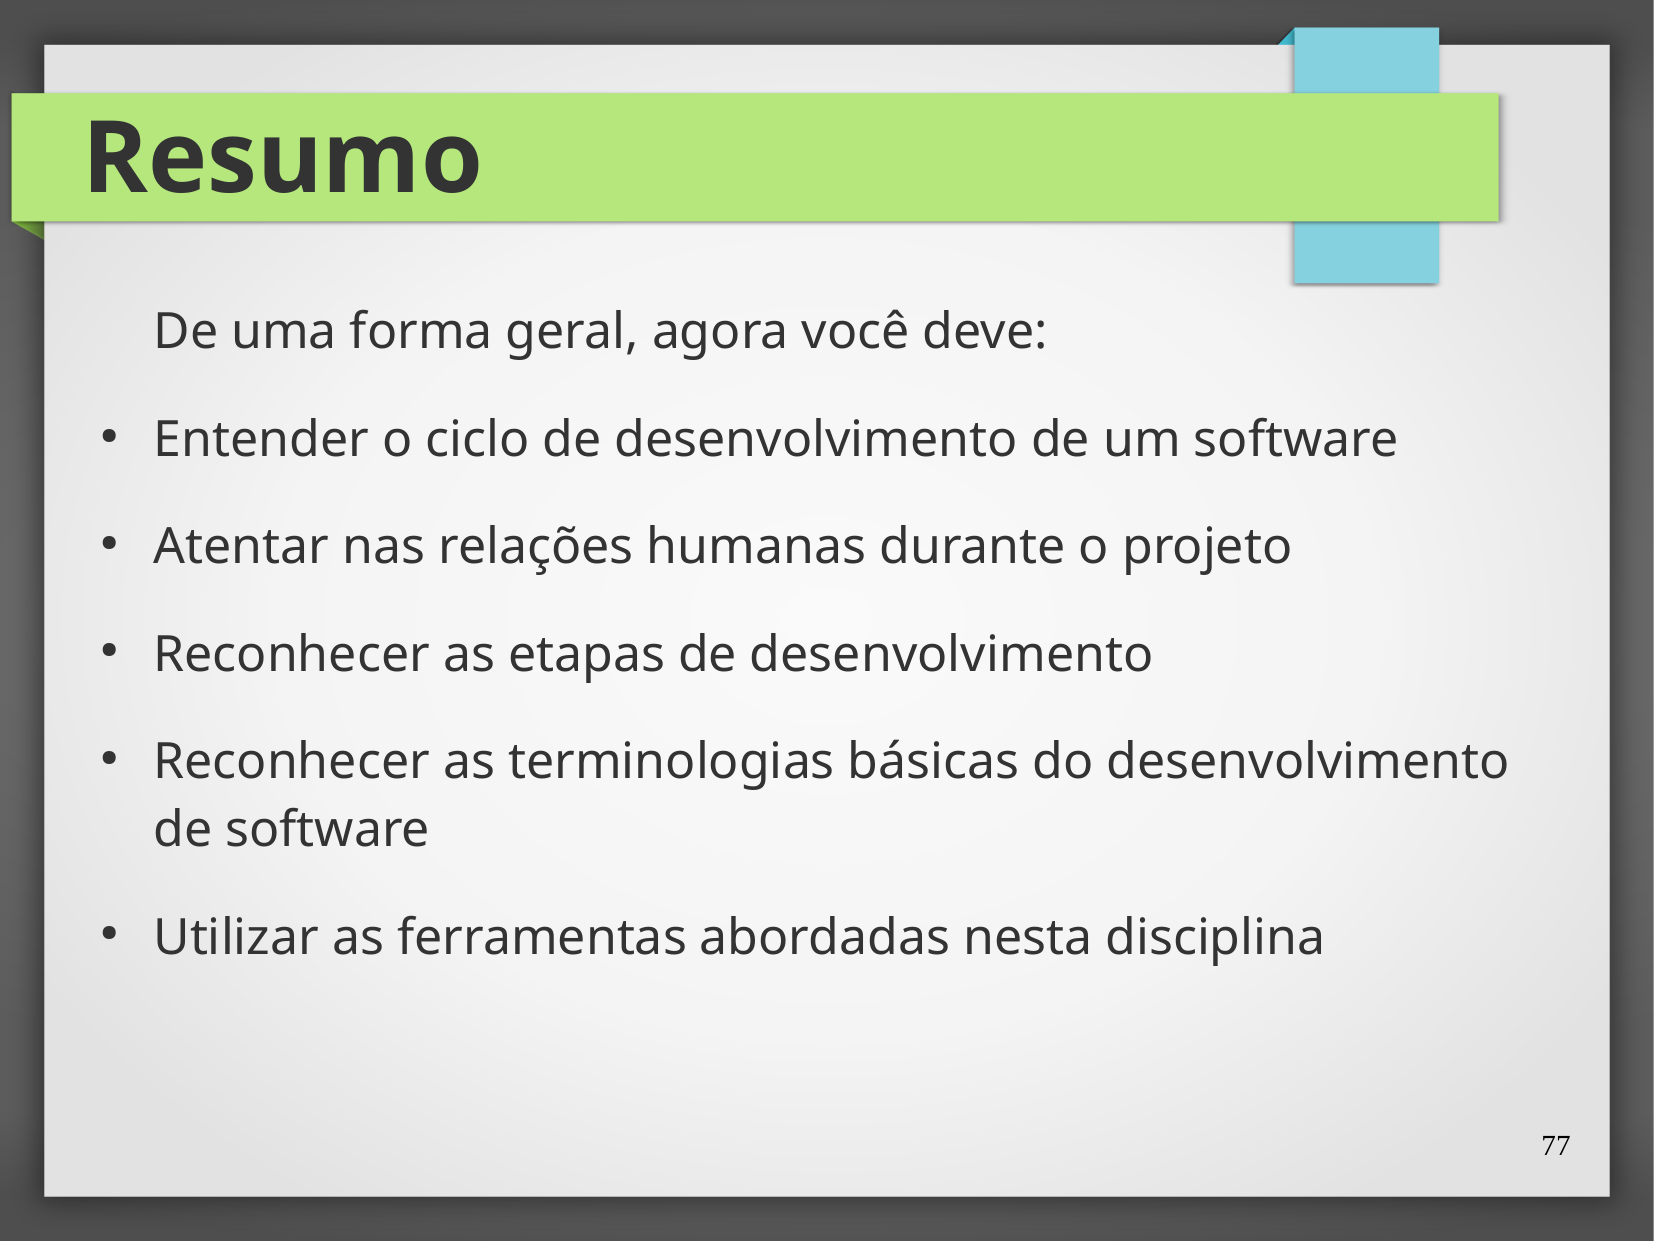

# Resumo
De uma forma geral, agora você deve:
Entender o ciclo de desenvolvimento de um software
Atentar nas relações humanas durante o projeto
Reconhecer as etapas de desenvolvimento
Reconhecer as terminologias básicas do desenvolvimento de software
Utilizar as ferramentas abordadas nesta disciplina
77